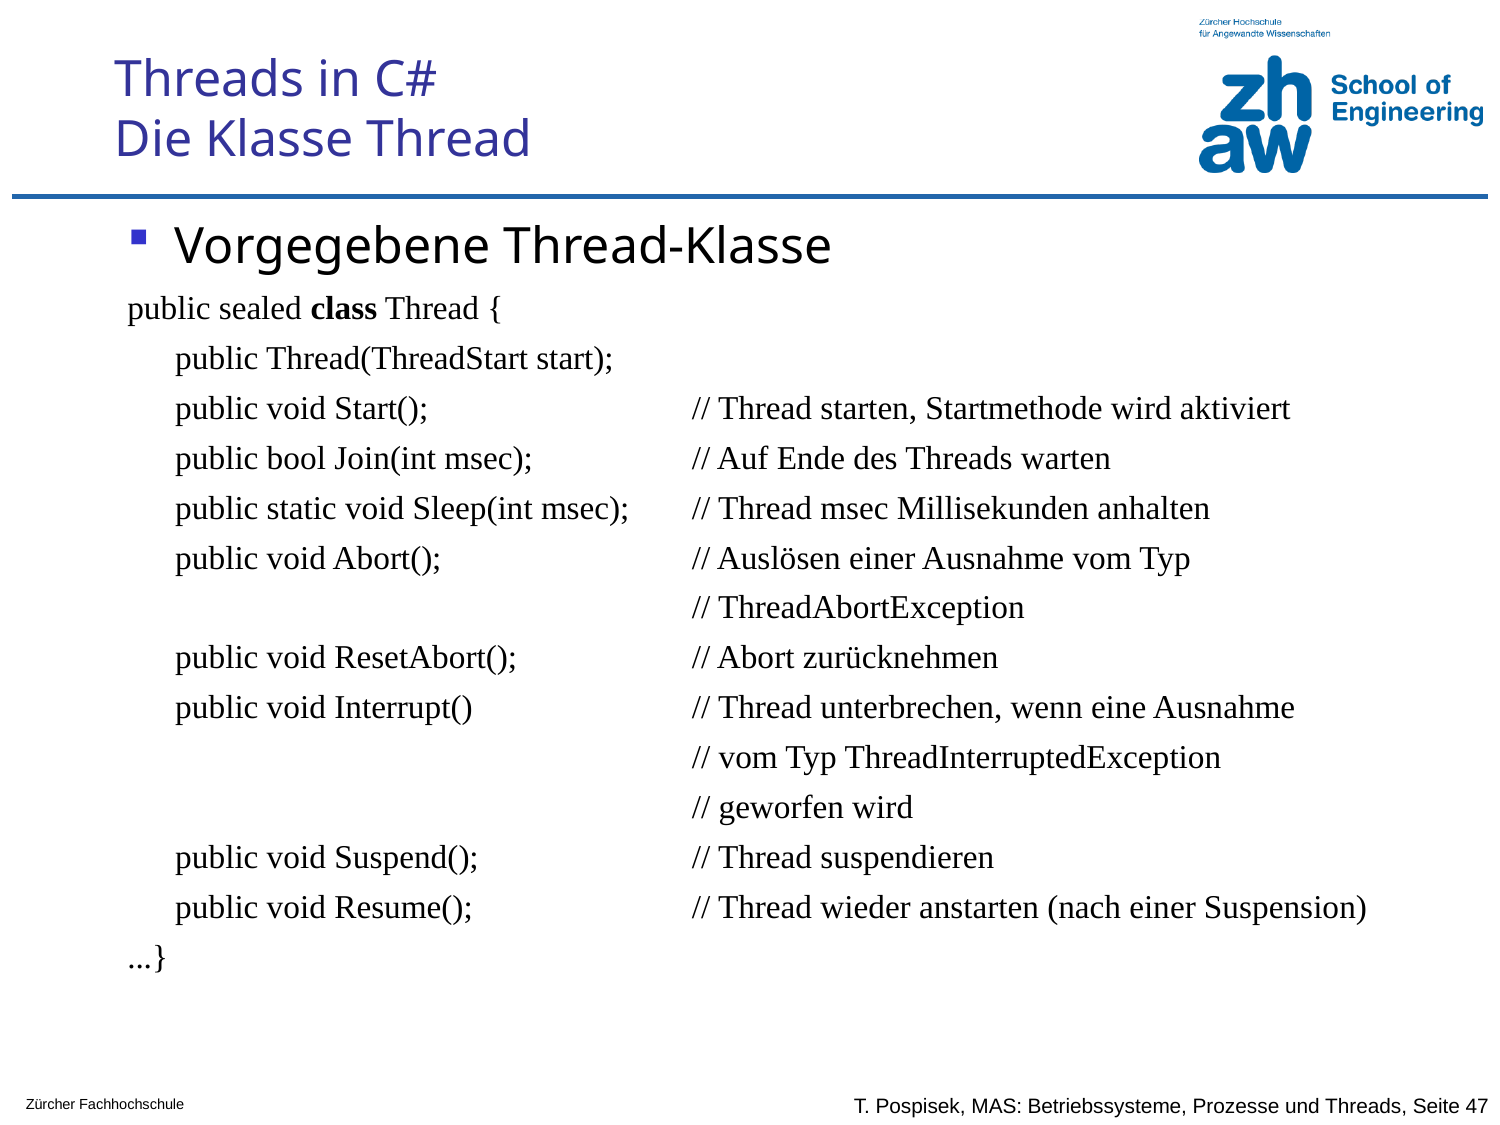

# Threads in C# Die Klasse Thread
Vorgegebene Thread-Klasse
public sealed class Thread {
	public Thread(ThreadStart start);
	public void Start();				// Thread starten, Startmethode wird aktiviert
	public bool Join(int msec);			// Auf Ende des Threads warten
	public static void Sleep(int msec);	// Thread msec Millisekunden anhalten
	public void Abort();				// Auslösen einer Ausnahme vom Typ
								// ThreadAbortException
	public void ResetAbort();			// Abort zurücknehmen
	public void Interrupt()			// Thread unterbrechen, wenn eine Ausnahme
								// vom Typ ThreadInterruptedException
								// geworfen wird
	public void Suspend();			// Thread suspendieren
	public void Resume();			// Thread wieder anstarten (nach einer Suspension)
...}